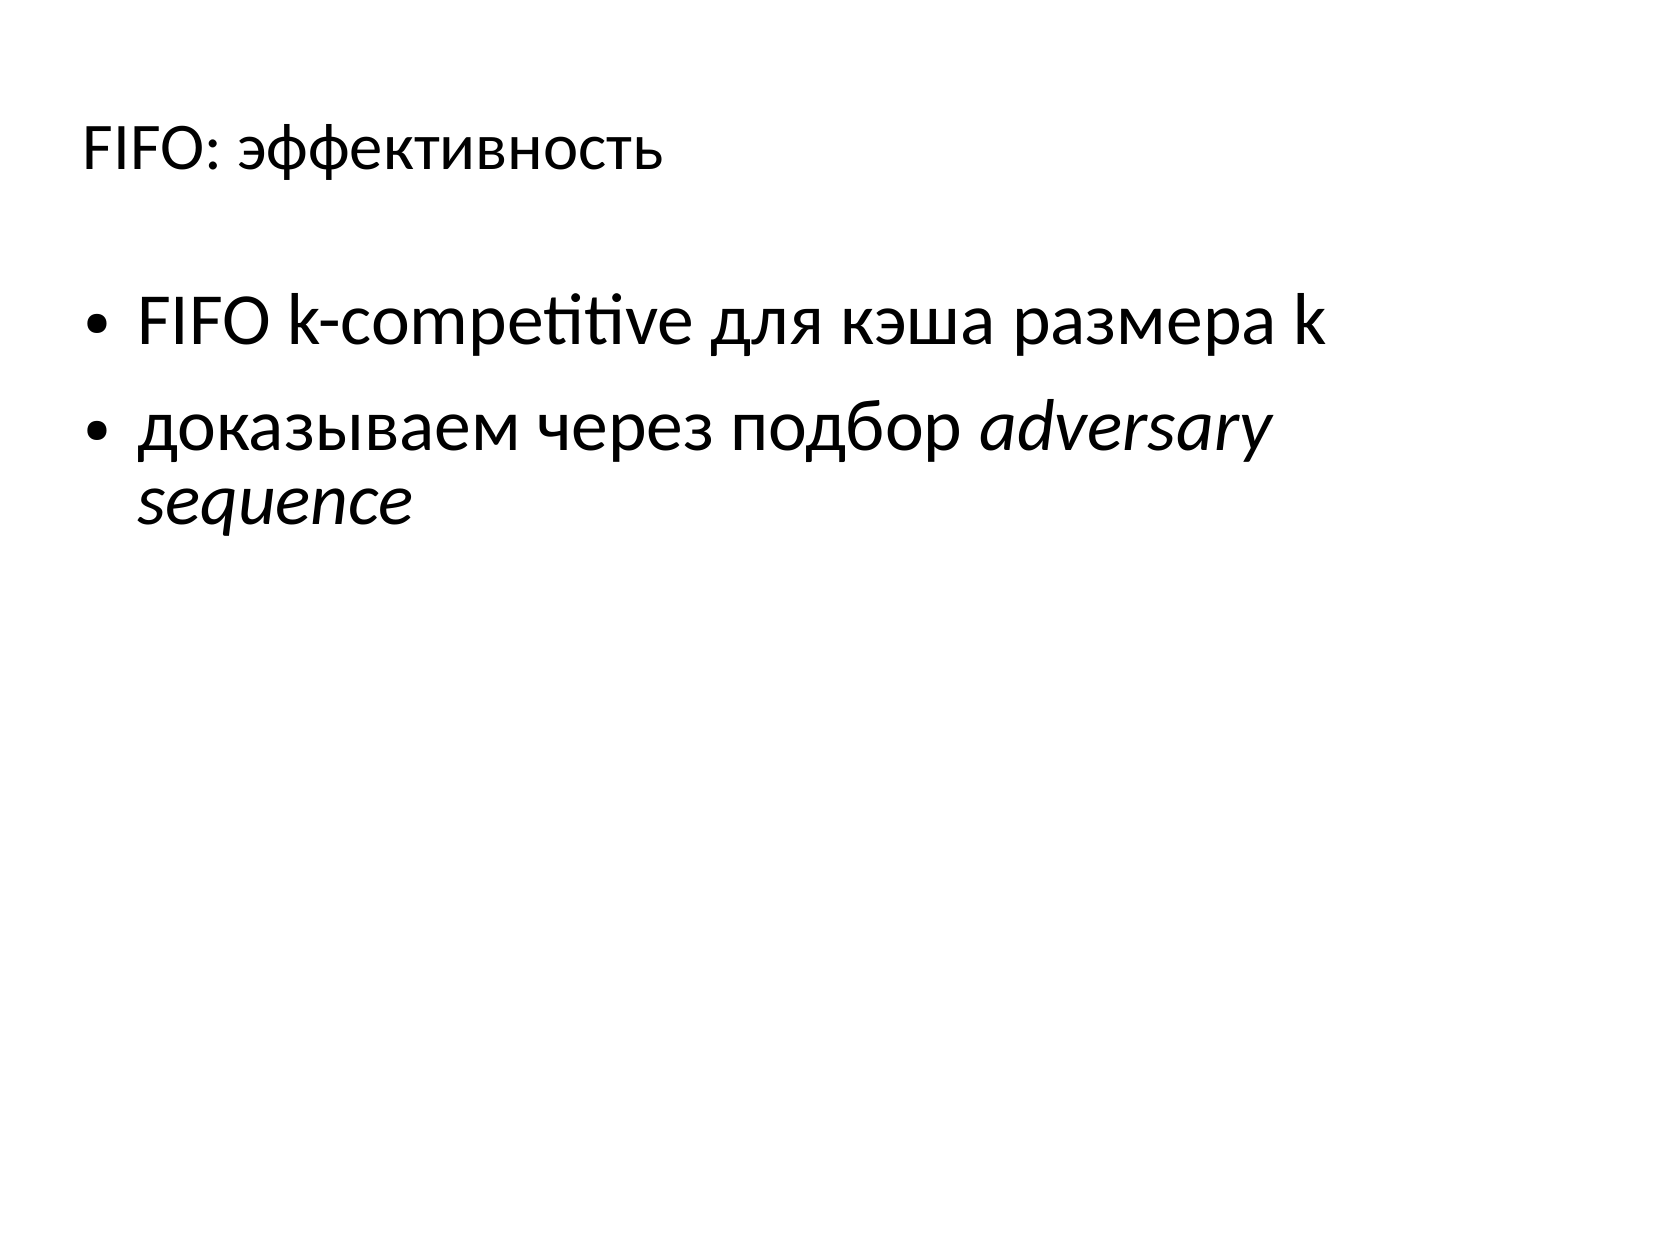

# FIFO: эффективность
FIFO k-competitive для кэша размера k
доказываем через подбор adversary sequence